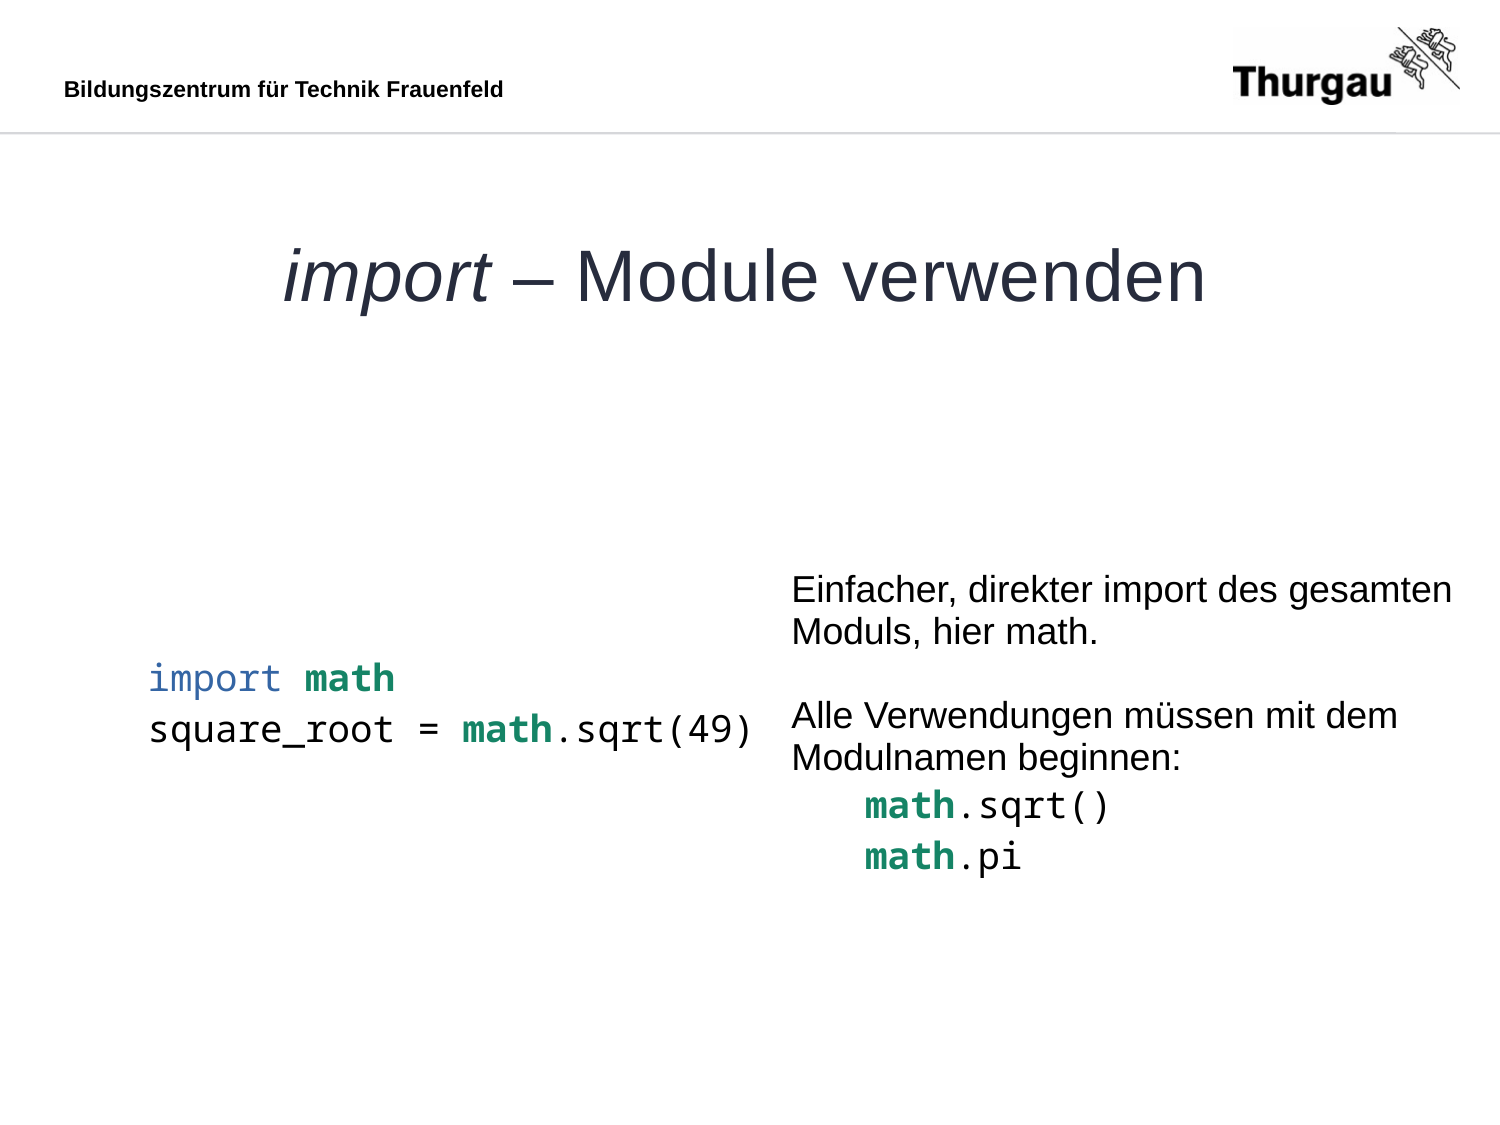

Bildungszentrum für Technik Frauenfeld
import – Module verwenden
Einfacher, direkter import des gesamten
Moduls, hier math.
Alle Verwendungen müssen mit dem
Modulnamen beginnen:
	math.sqrt()
	math.pi
import math
square_root = math.sqrt(49)